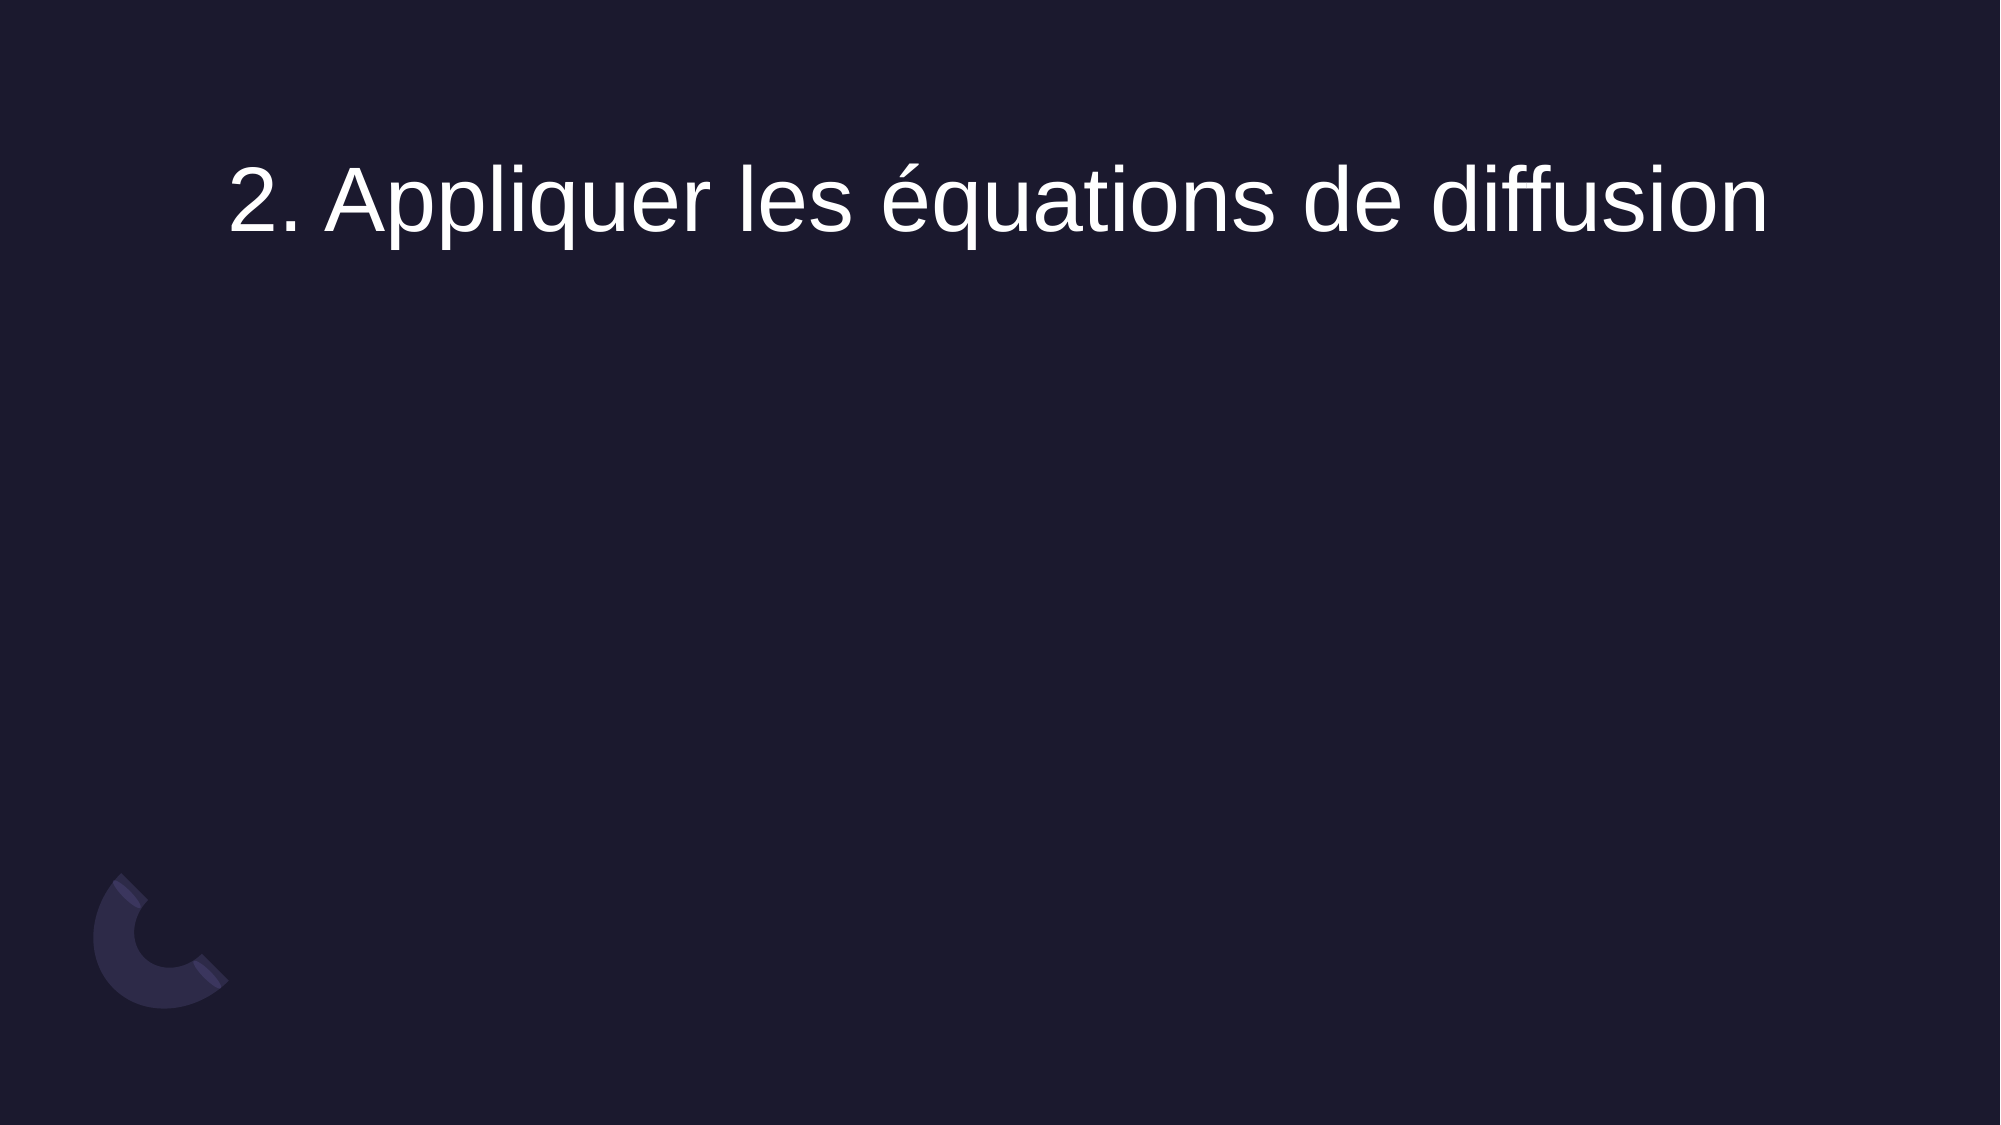

# 2. Appliquer les équations de diffusion